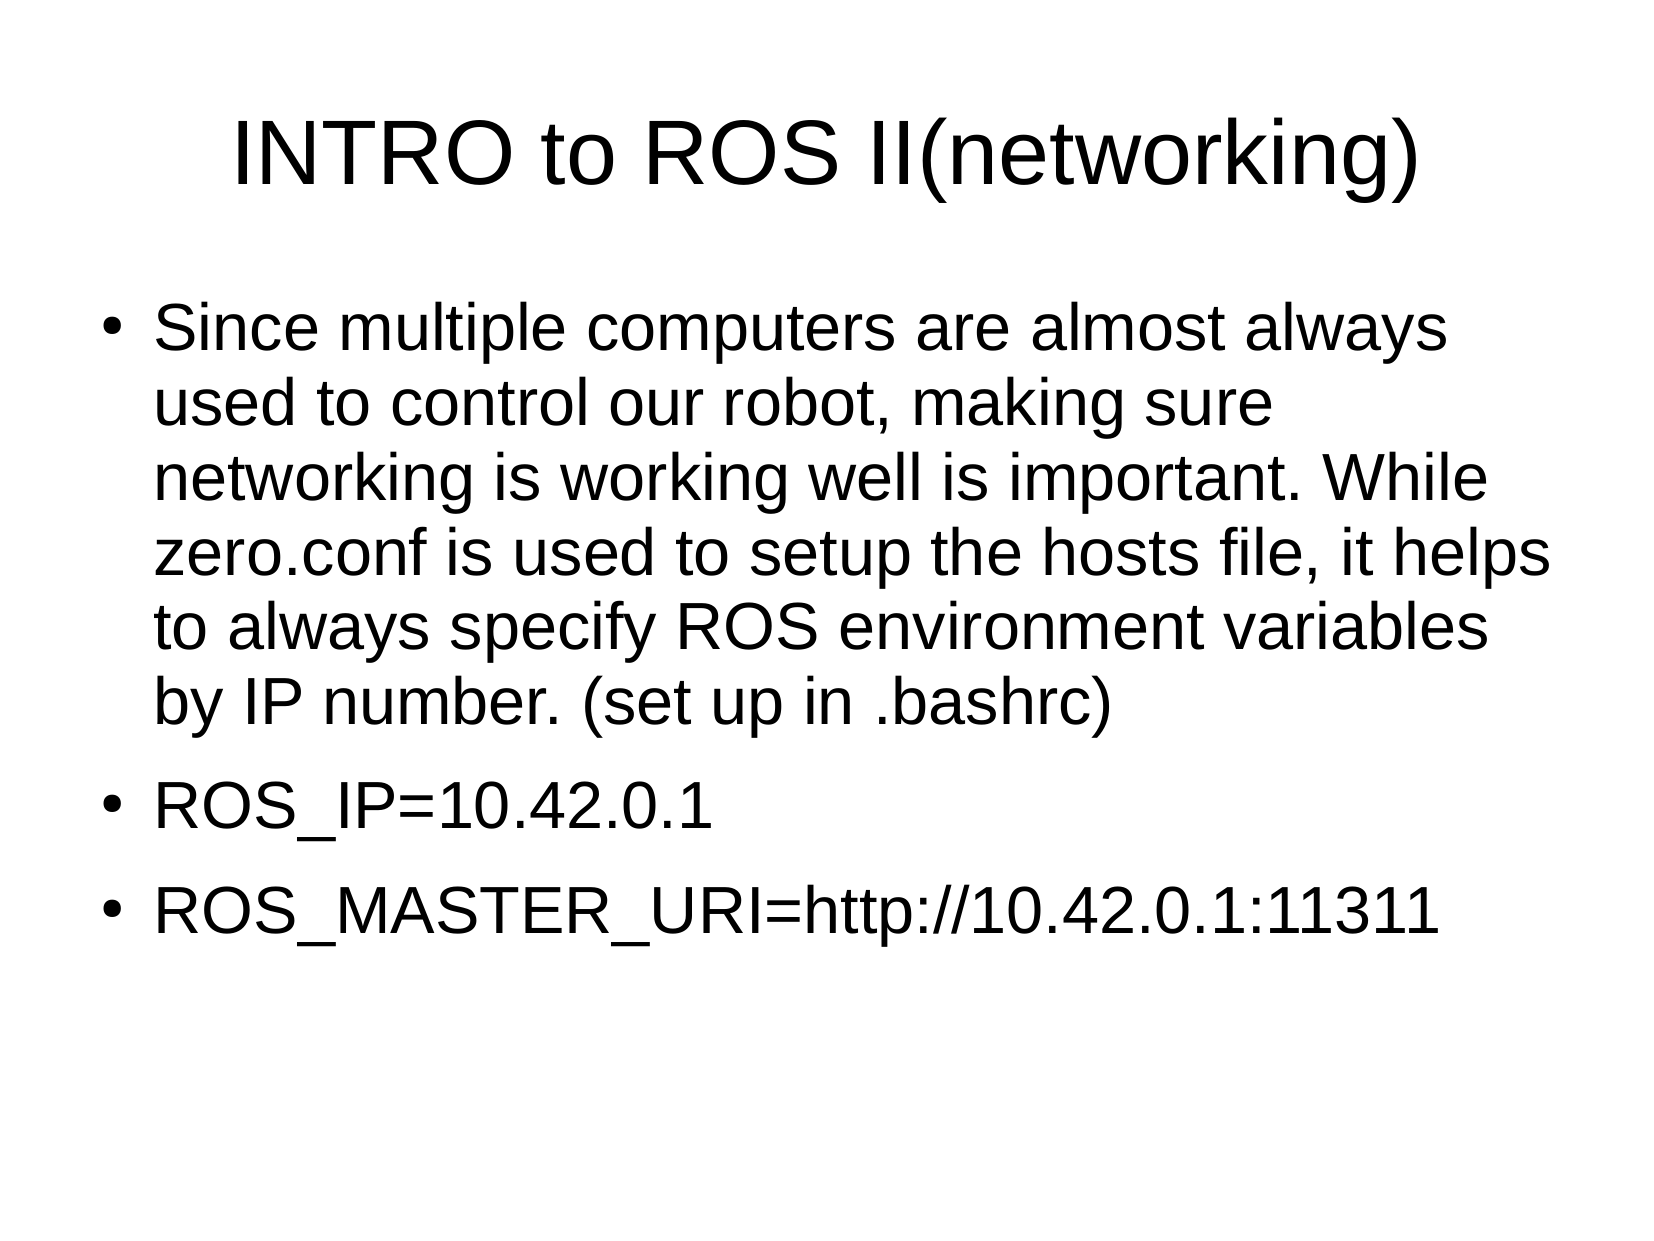

# INTRO to ROS II(networking)
Since multiple computers are almost always used to control our robot, making sure networking is working well is important. While zero.conf is used to setup the hosts file, it helps to always specify ROS environment variables by IP number. (set up in .bashrc)
ROS_IP=10.42.0.1
ROS_MASTER_URI=http://10.42.0.1:11311